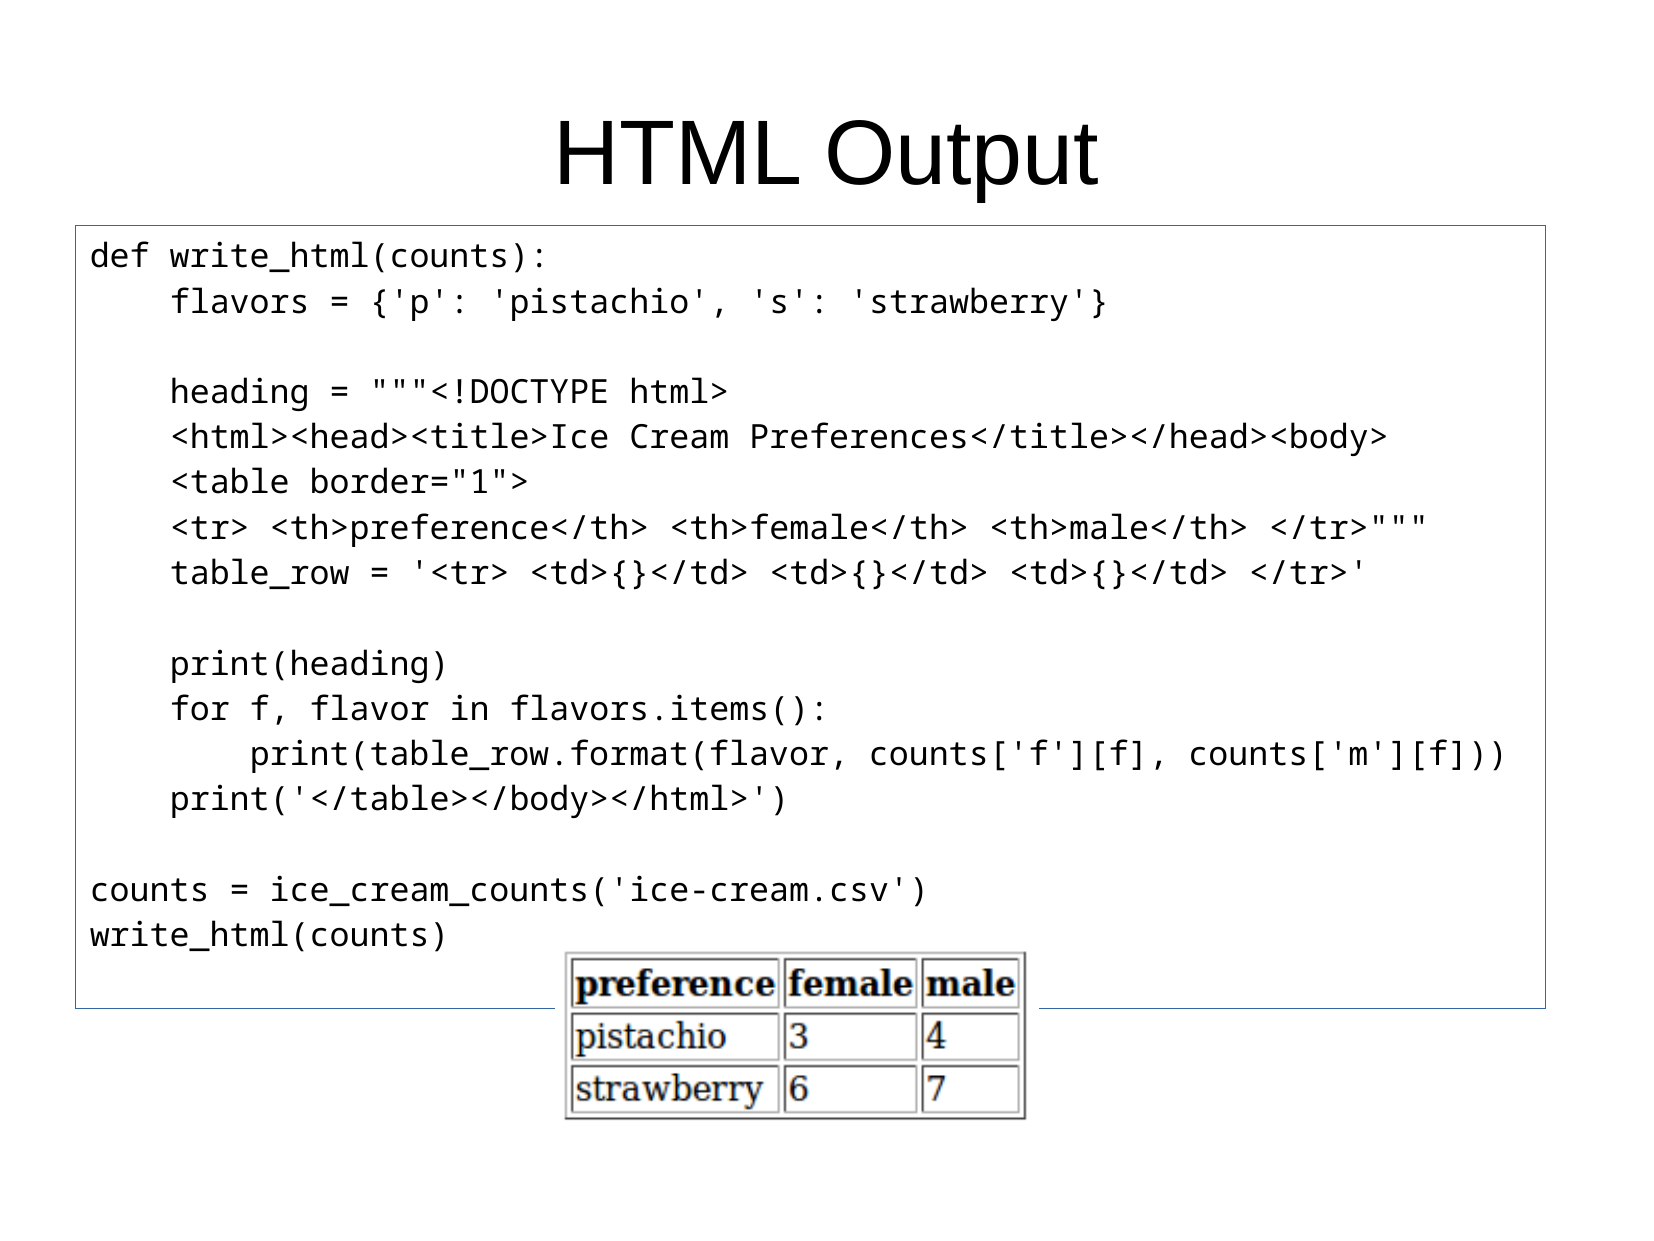

# HTML Output
def write_html(counts):
 flavors = {'p': 'pistachio', 's': 'strawberry'}
 heading = """<!DOCTYPE html>
 <html><head><title>Ice Cream Preferences</title></head><body>
 <table border="1">
 <tr> <th>preference</th> <th>female</th> <th>male</th> </tr>"""
 table_row = '<tr> <td>{}</td> <td>{}</td> <td>{}</td> </tr>'
 print(heading)
 for f, flavor in flavors.items():
 print(table_row.format(flavor, counts['f'][f], counts['m'][f]))
 print('</table></body></html>')
counts = ice_cream_counts('ice-cream.csv')
write_html(counts)